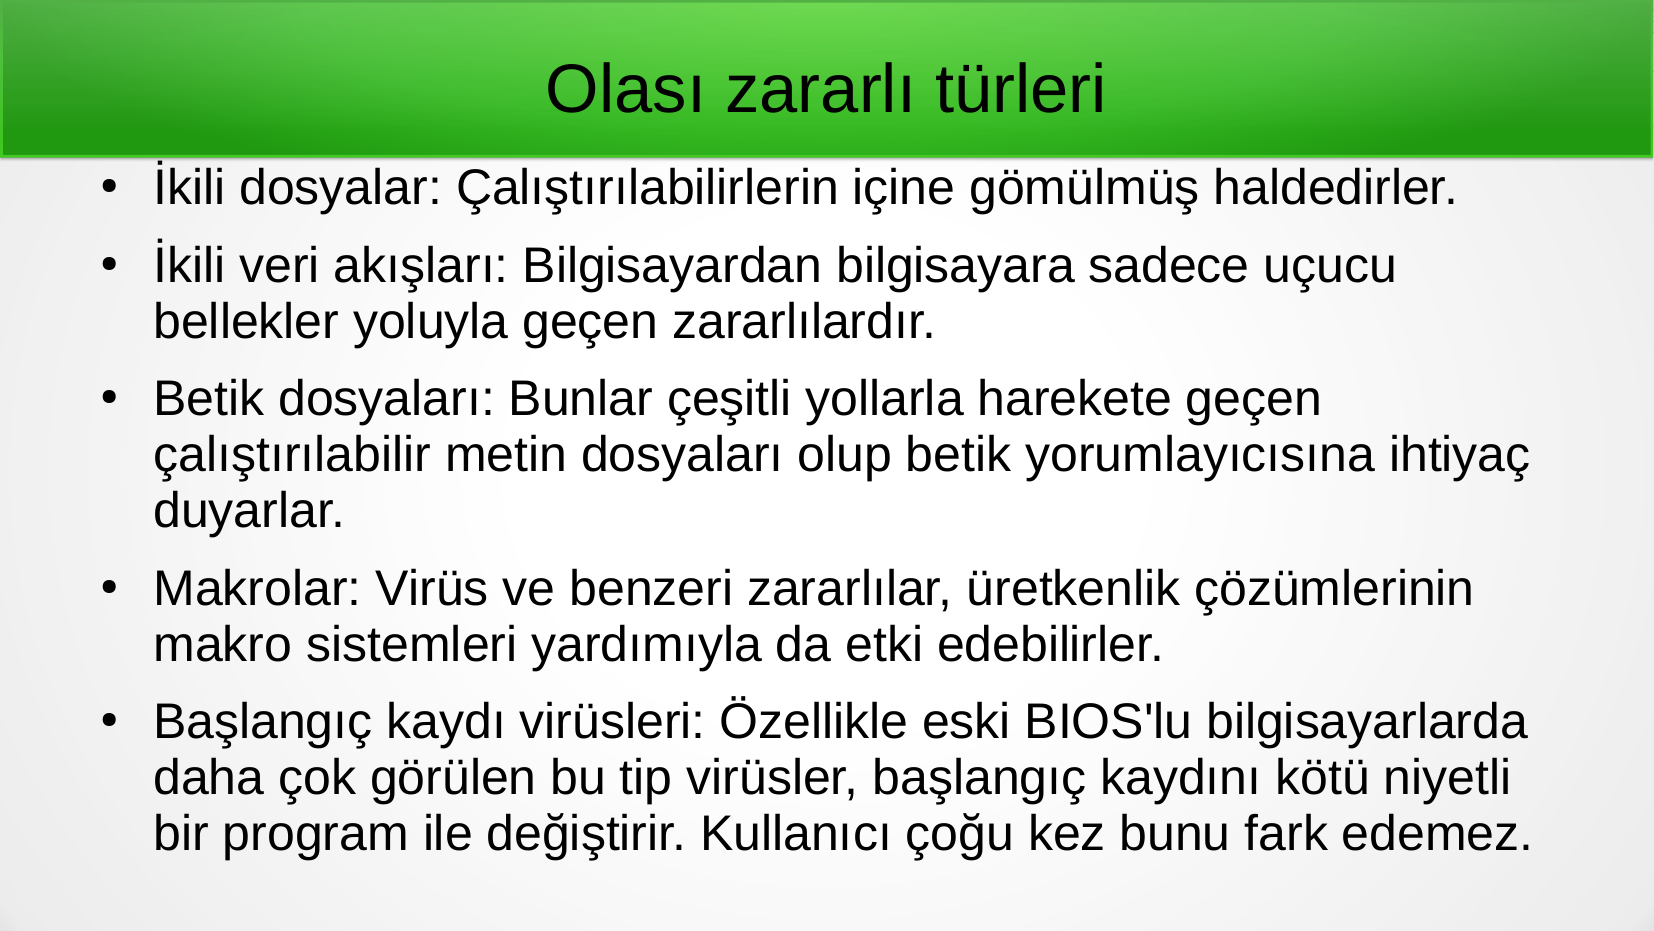

# Olası zararlı türleri
İkili dosyalar: Çalıştırılabilirlerin içine gömülmüş haldedirler.
İkili veri akışları: Bilgisayardan bilgisayara sadece uçucu bellekler yoluyla geçen zararlılardır.
Betik dosyaları: Bunlar çeşitli yollarla harekete geçen çalıştırılabilir metin dosyaları olup betik yorumlayıcısına ihtiyaç duyarlar.
Makrolar: Virüs ve benzeri zararlılar, üretkenlik çözümlerinin makro sistemleri yardımıyla da etki edebilirler.
Başlangıç kaydı virüsleri: Özellikle eski BIOS'lu bilgisayarlarda daha çok görülen bu tip virüsler, başlangıç kaydını kötü niyetli bir program ile değiştirir. Kullanıcı çoğu kez bunu fark edemez.